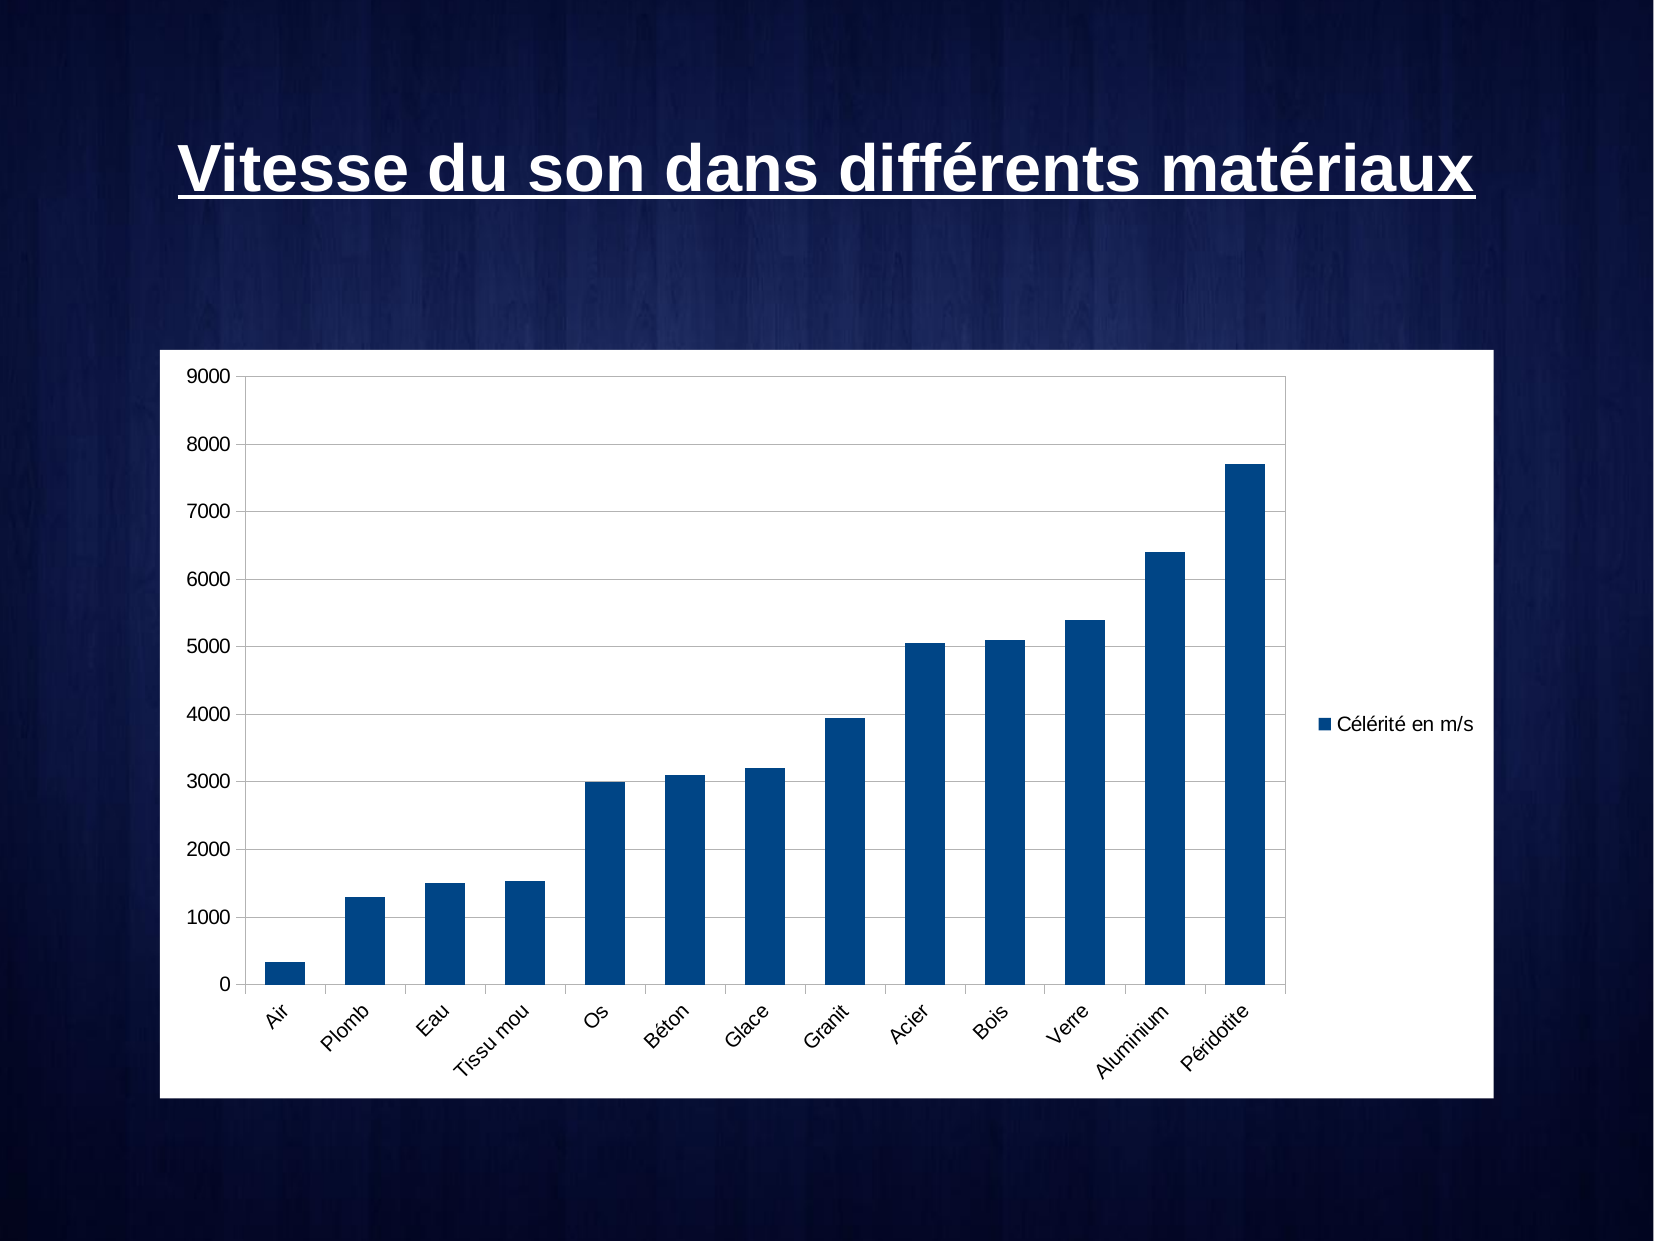

# Vitesse du son dans différents matériaux
### Chart
| Category | Célérité en m/s |
|---|---|
| Air | 340.0 |
| Plomb | 1300.0 |
| Eau | 1500.0 |
| Tissu mou | 1540.0 |
| Os | 3000.0 |
| Béton | 3100.0 |
| Glace | 3200.0 |
| Granit | 3950.0 |
| Acier | 5050.0 |
| Bois | 5100.0 |
| Verre | 5400.0 |
| Aluminium | 6400.0 |
| Péridotite | 7700.0 |